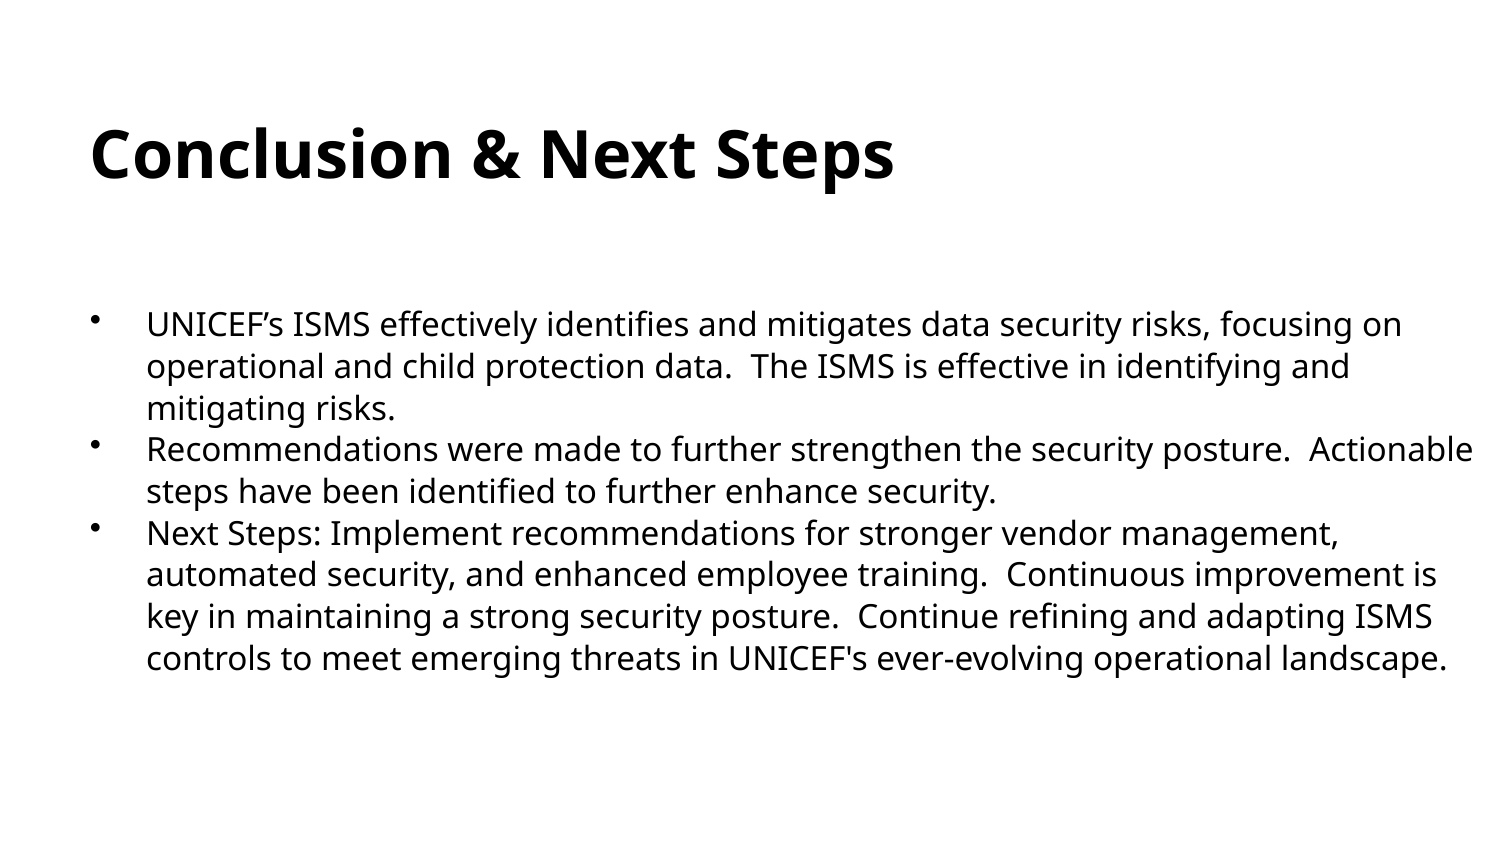

Conclusion & Next Steps
UNICEF’s ISMS effectively identifies and mitigates data security risks, focusing on operational and child protection data. The ISMS is effective in identifying and mitigating risks.
Recommendations were made to further strengthen the security posture. Actionable steps have been identified to further enhance security.
Next Steps: Implement recommendations for stronger vendor management, automated security, and enhanced employee training. Continuous improvement is key in maintaining a strong security posture. Continue refining and adapting ISMS controls to meet emerging threats in UNICEF's ever-evolving operational landscape.